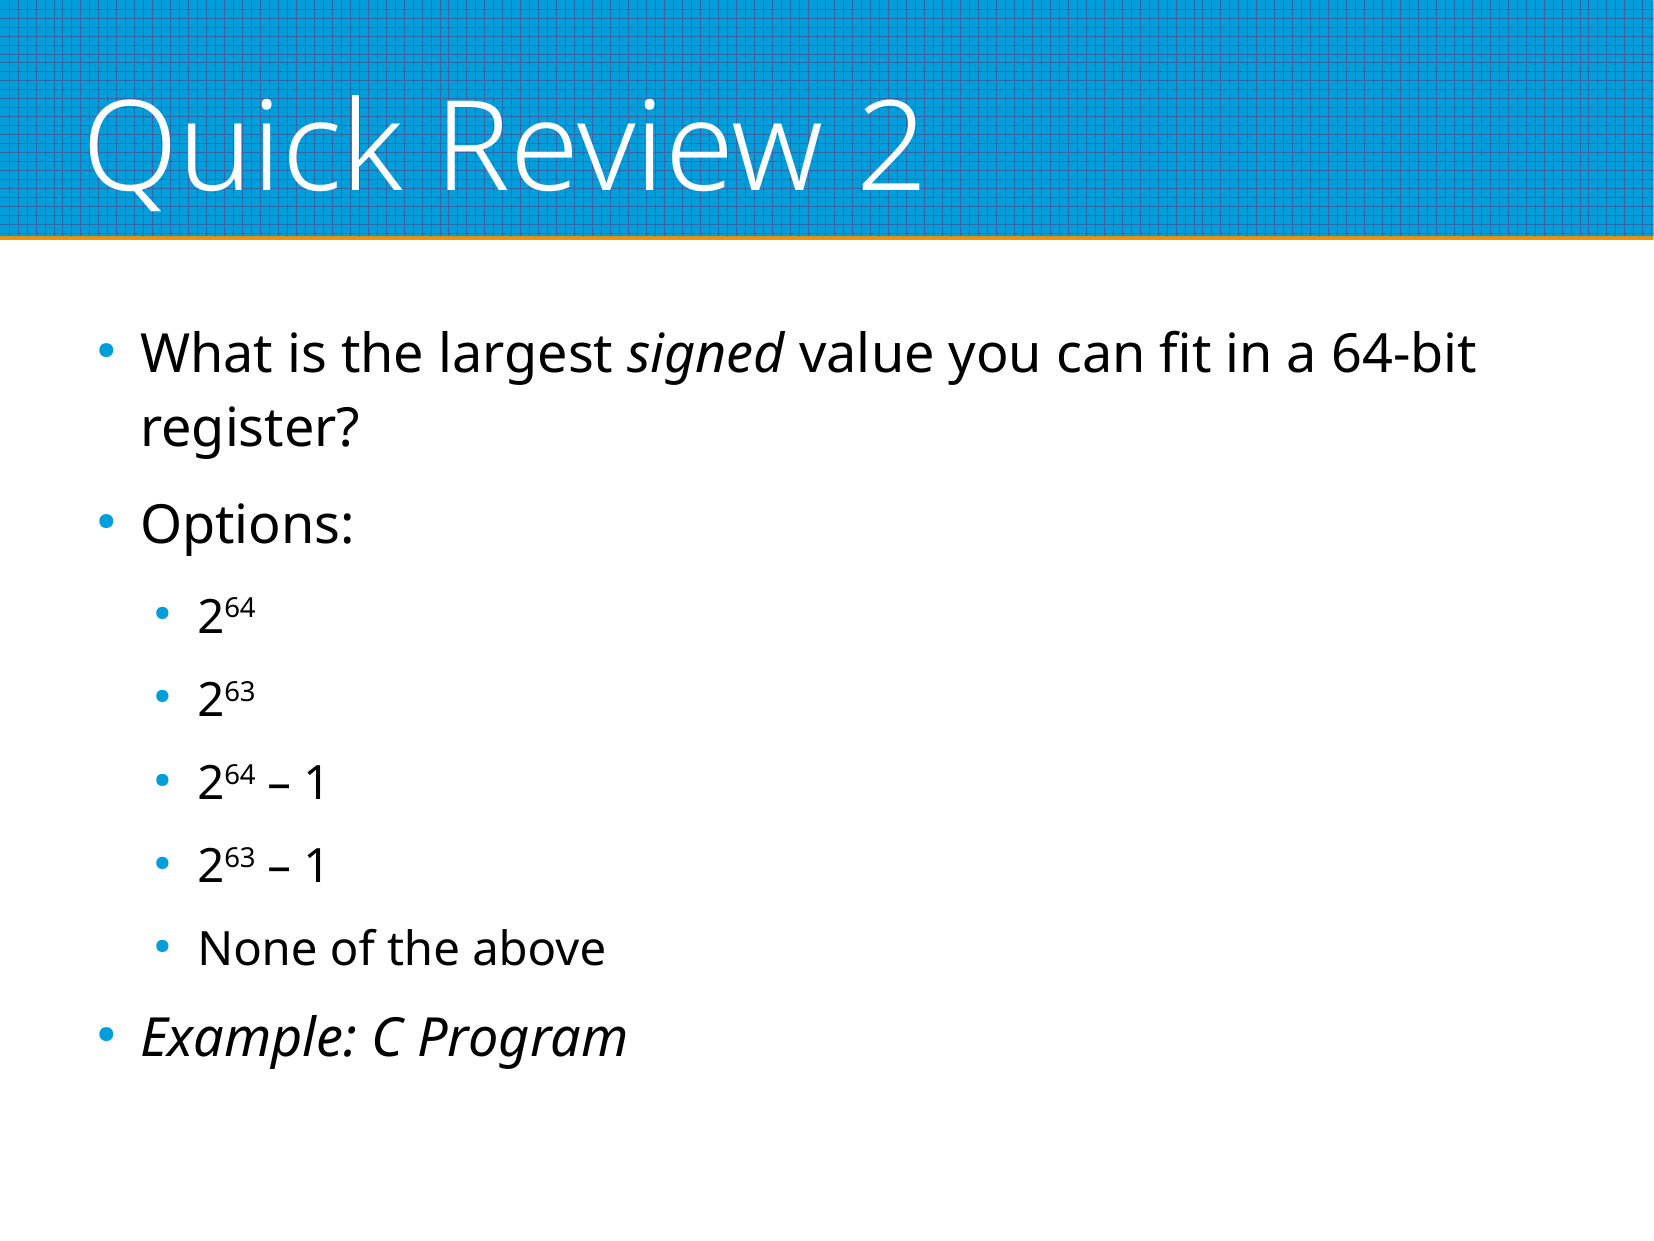

# Quick Review 2
What is the largest signed value you can fit in a 64-bit register?
Options:
264
263
264 – 1
263 – 1
None of the above
Example: C Program